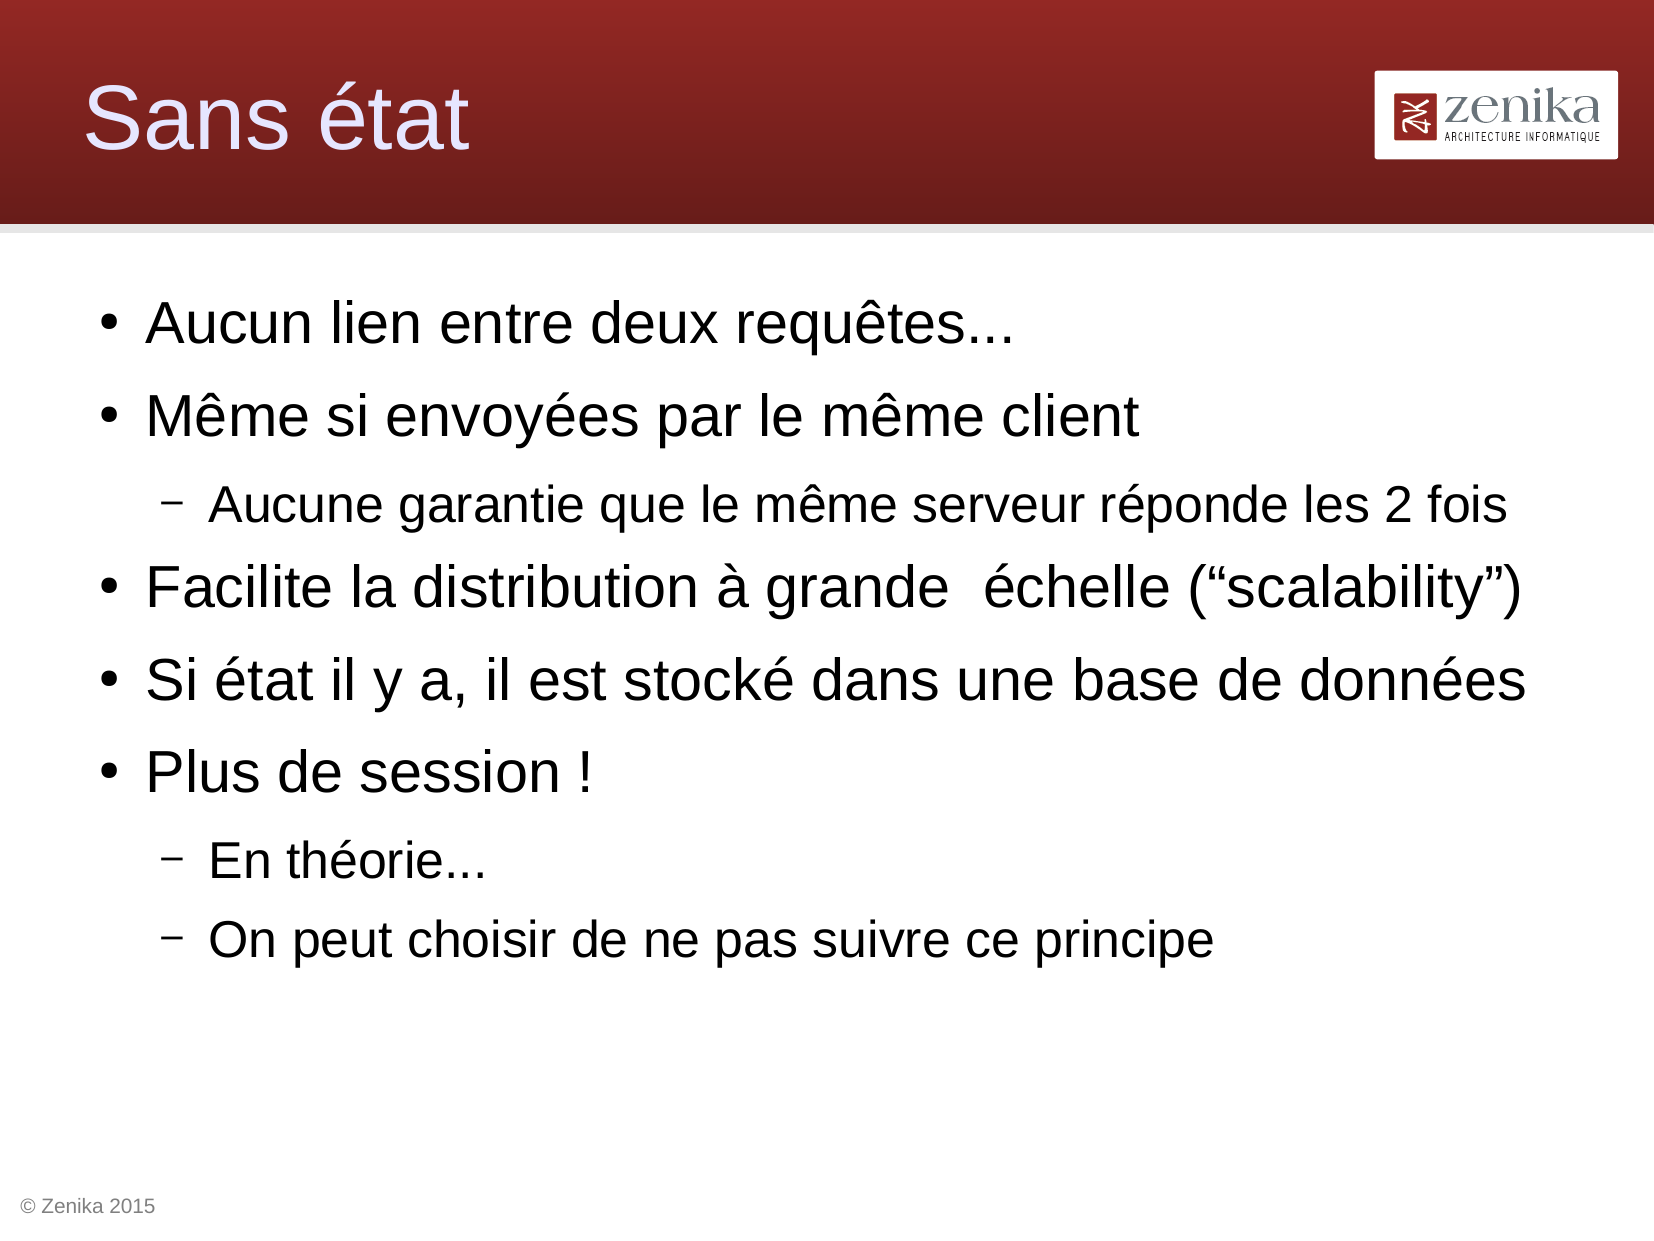

# Sans état
Aucun lien entre deux requêtes...
Même si envoyées par le même client
Aucune garantie que le même serveur réponde les 2 fois
Facilite la distribution à grande échelle (“scalability”)
Si état il y a, il est stocké dans une base de données
Plus de session !
En théorie...
On peut choisir de ne pas suivre ce principe